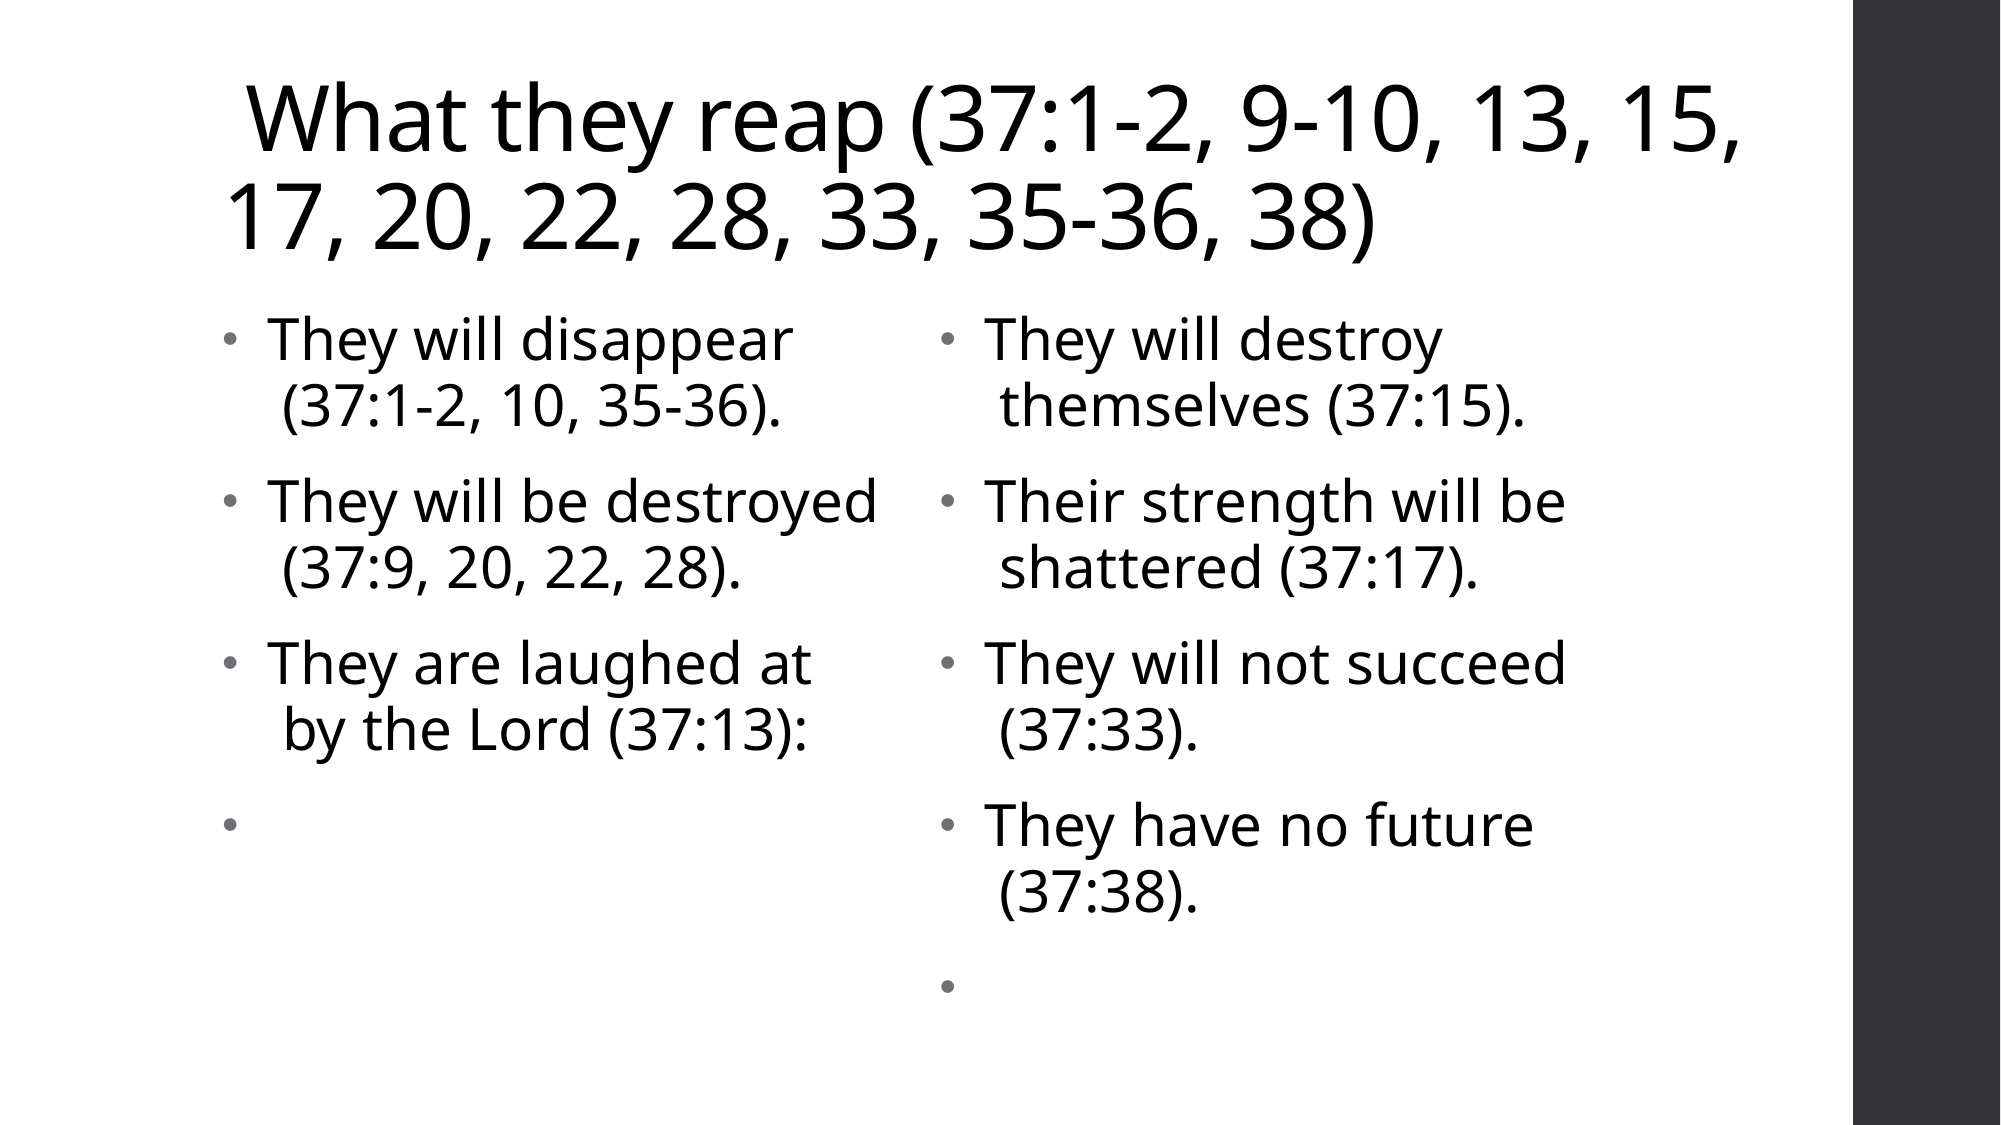

# What they reap (37:1-2, 9-10, 13, 15, 17, 20, 22, 28, 33, 35-36, 38)
 They will disappear (37:1-2, 10, 35-36).
 They will be destroyed (37:9, 20, 22, 28).
 They are laughed at by the Lord (37:13):
 They will destroy themselves (37:15).
 Their strength will be shattered (37:17).
 They will not succeed (37:33).
 They have no future (37:38).